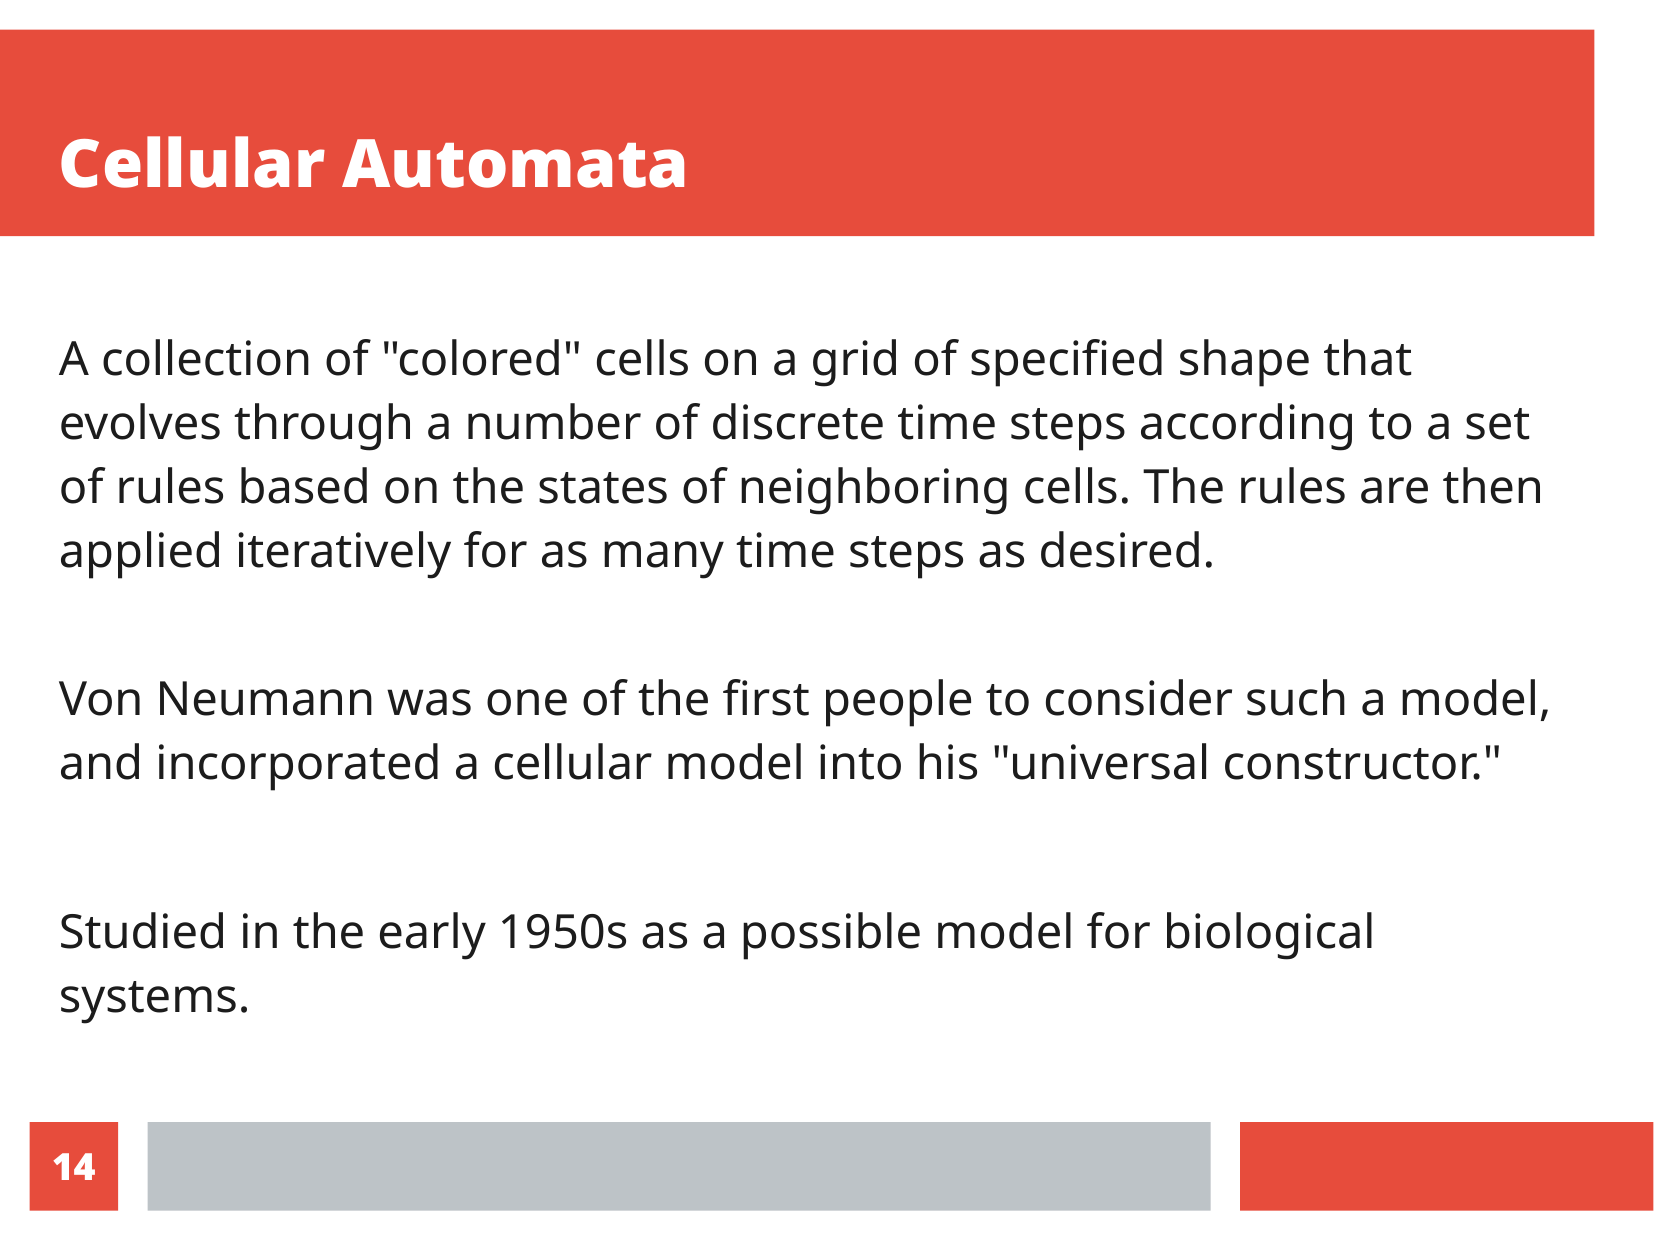

# Cellular Automata
A collection of "colored" cells on a grid of specified shape that evolves through a number of discrete time steps according to a set of rules based on the states of neighboring cells. The rules are then applied iteratively for as many time steps as desired.
Von Neumann was one of the first people to consider such a model, and incorporated a cellular model into his "universal constructor."
Studied in the early 1950s as a possible model for biological systems.
14